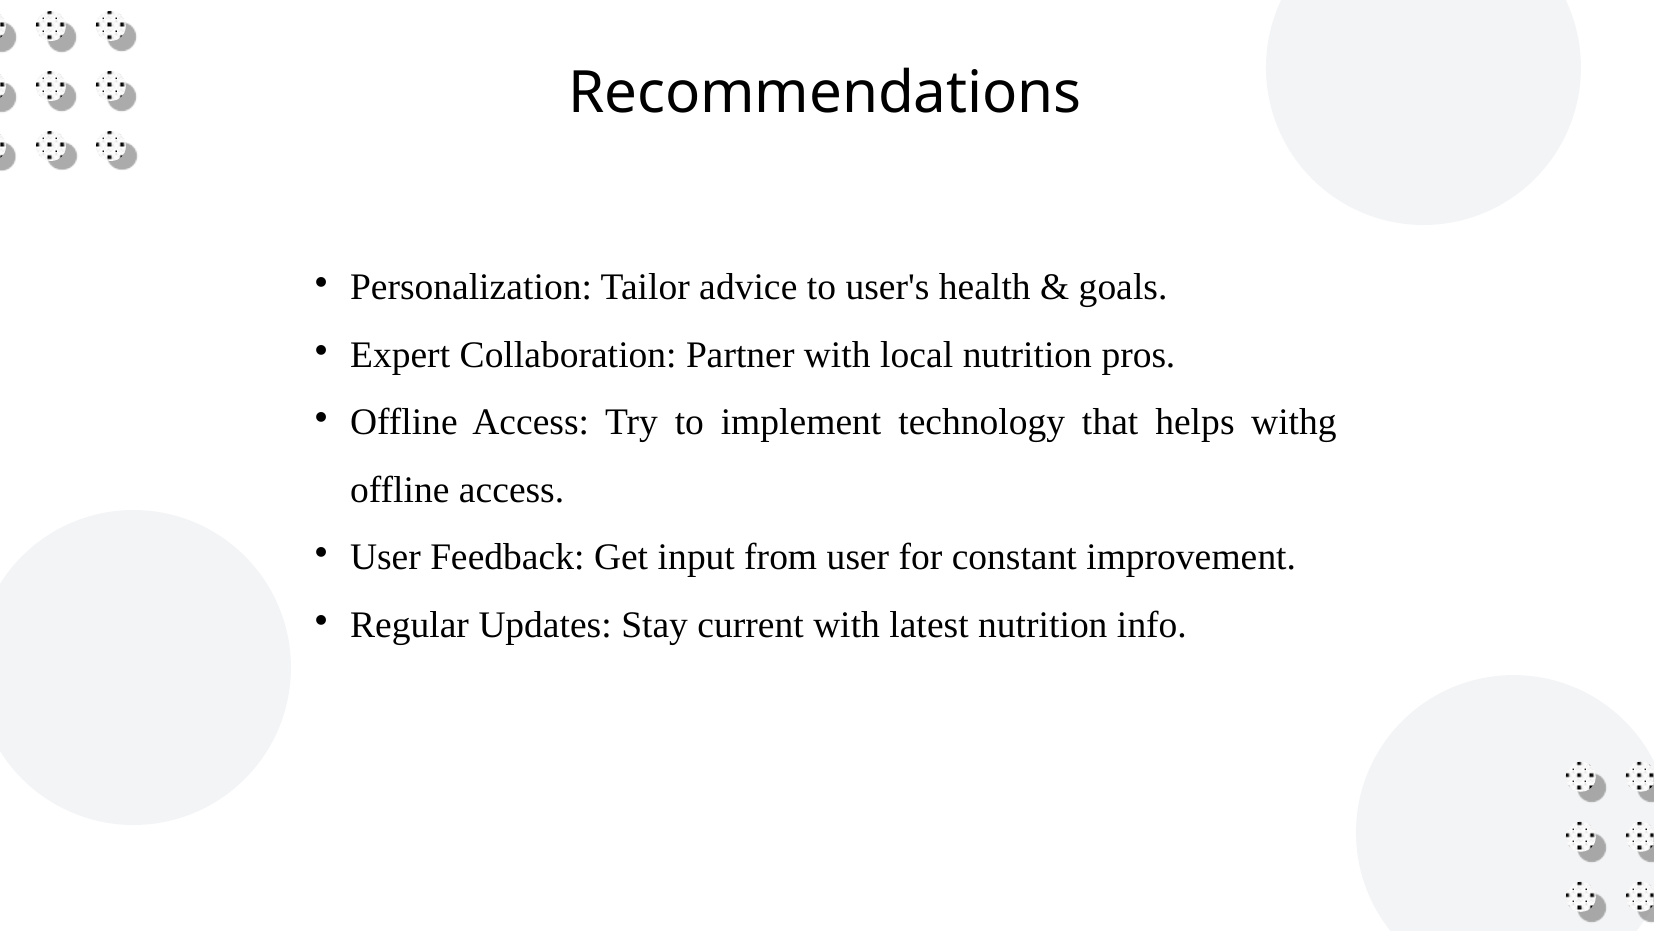

Recommendations
Personalization: Tailor advice to user's health & goals.
Expert Collaboration: Partner with local nutrition pros.
Offline Access: Try to implement technology that helps withg offline access.
User Feedback: Get input from user for constant improvement.
Regular Updates: Stay current with latest nutrition info.